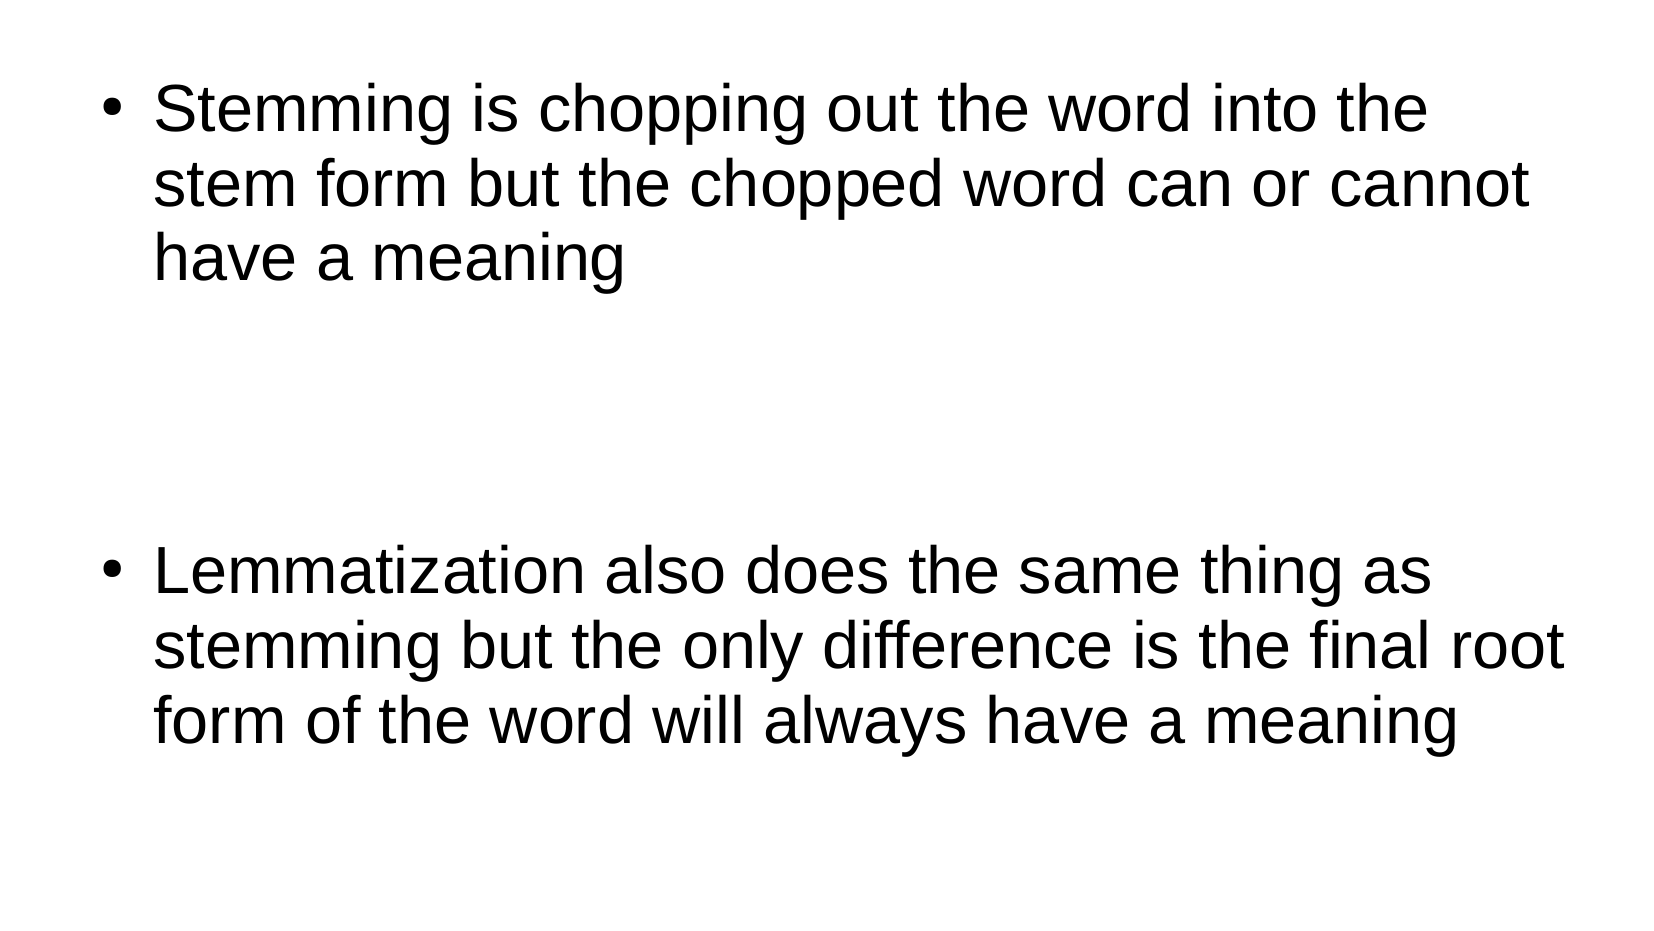

# Stemming is chopping out the word into the stem form but the chopped word can or cannot have a meaning
Lemmatization also does the same thing as stemming but the only difference is the final root form of the word will always have a meaning